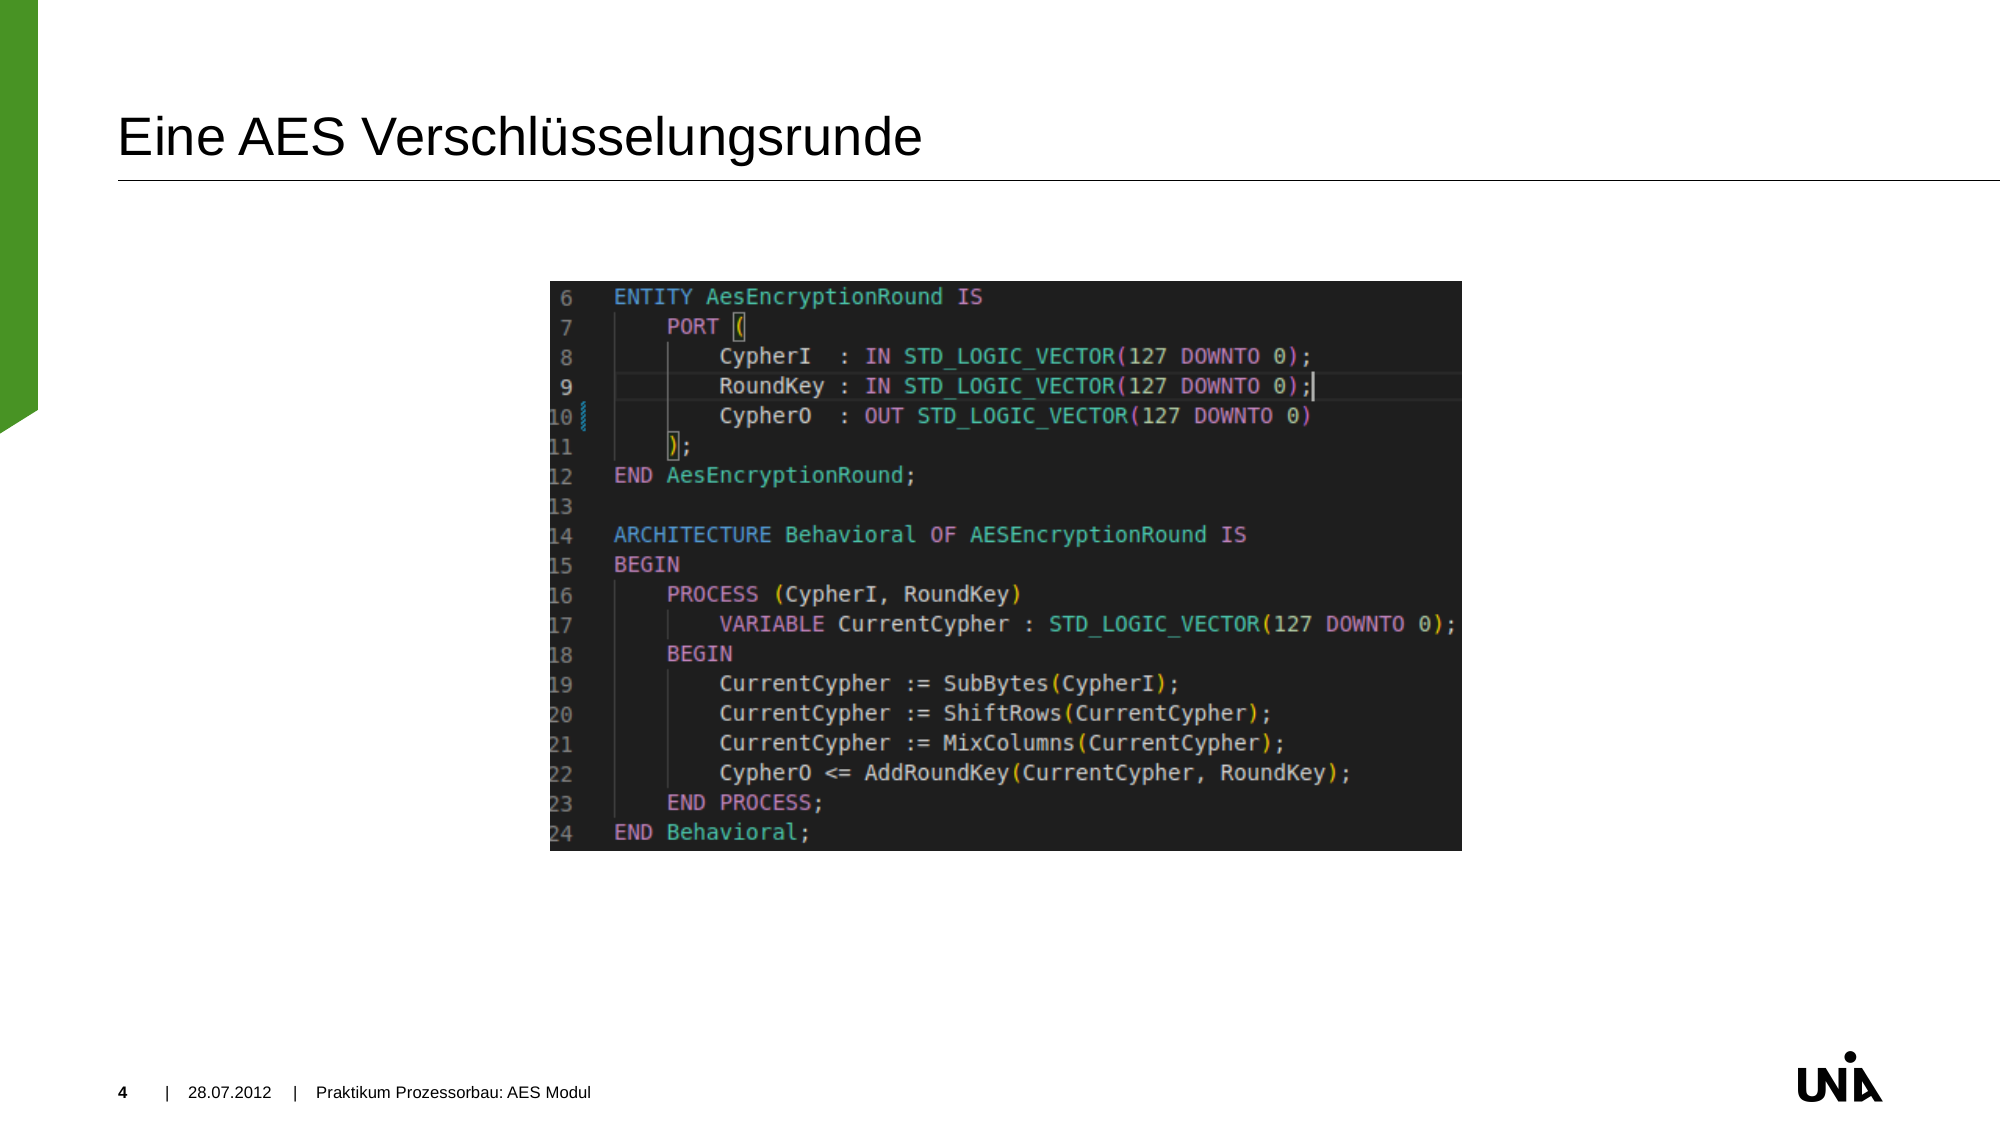

# Eine AES Verschlüsselungsrunde
| 28.07.2012
| Praktikum Prozessorbau: AES Modul